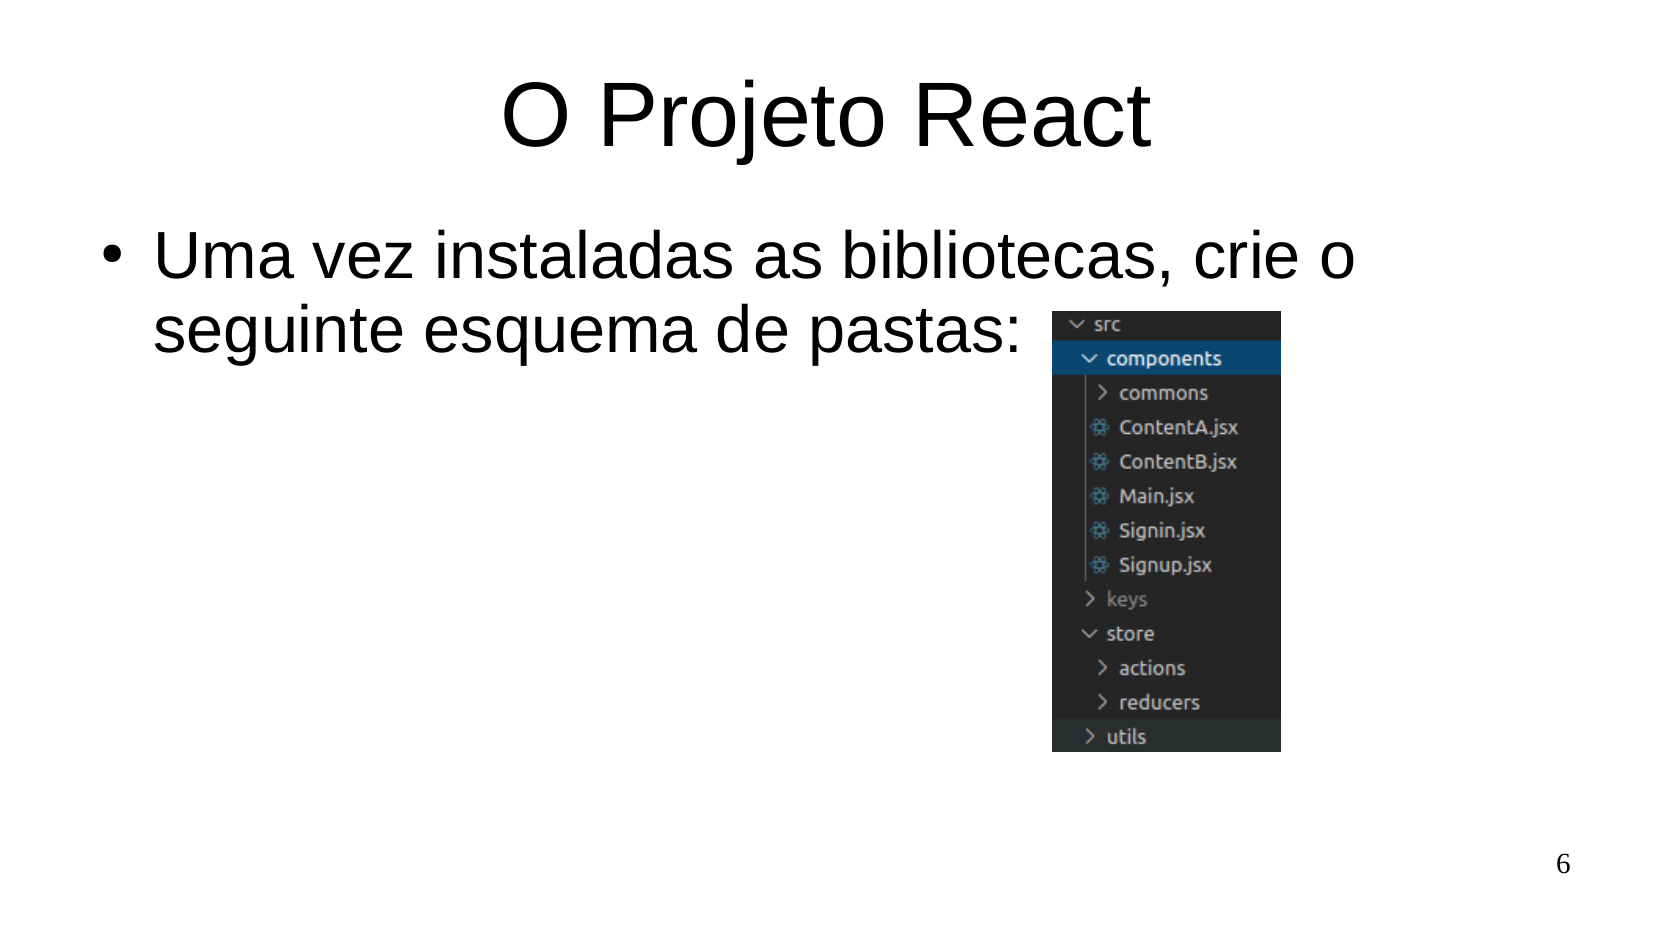

# O Projeto React
Uma vez instaladas as bibliotecas, crie o seguinte esquema de pastas:
6